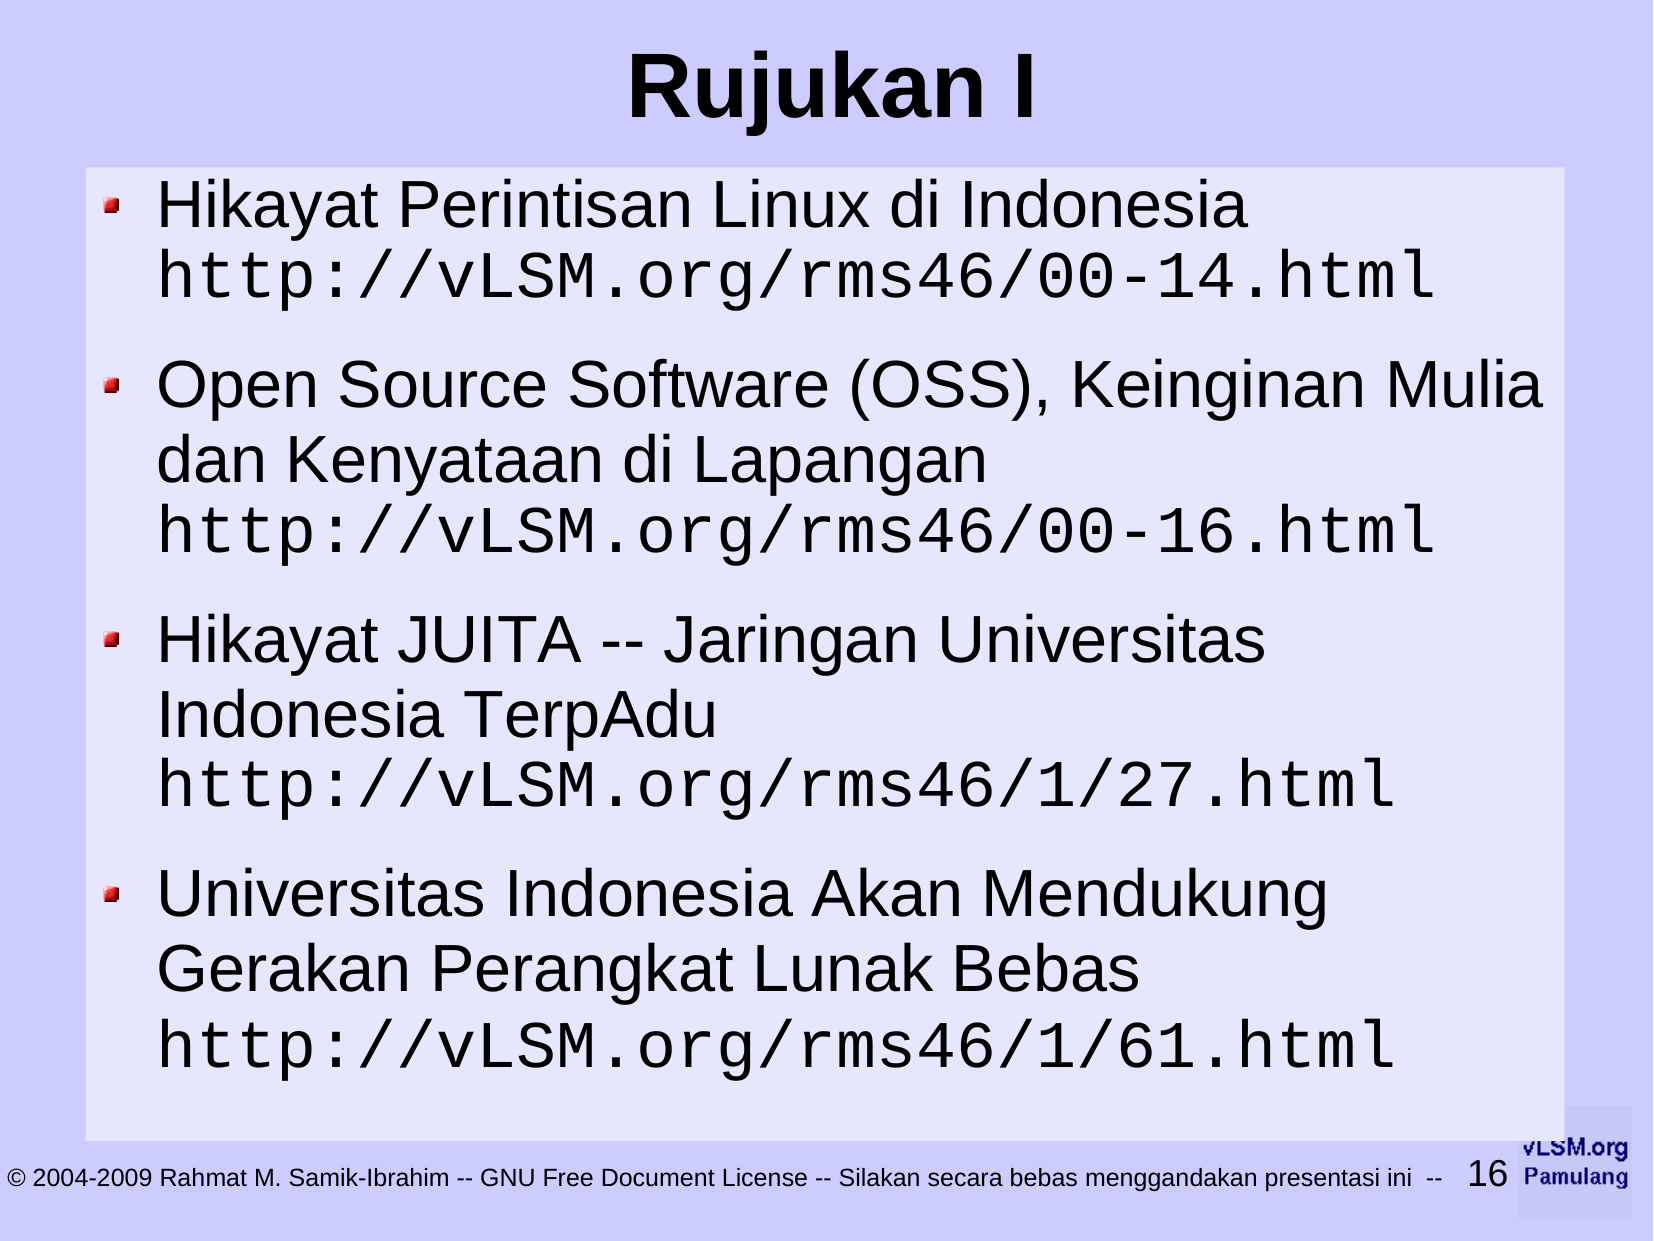

# Rujukan I
Hikayat Perintisan Linux di Indonesia http://vLSM.org/rms46/00-14.html
Open Source Software (OSS), Keinginan Mulia dan Kenyataan di Lapangan http://vLSM.org/rms46/00-16.html
Hikayat JUITA -- Jaringan Universitas Indonesia TerpAdu http://vLSM.org/rms46/1/27.html
Universitas Indonesia Akan Mendukung Gerakan Perangkat Lunak Bebas http://vLSM.org/rms46/1/61.html